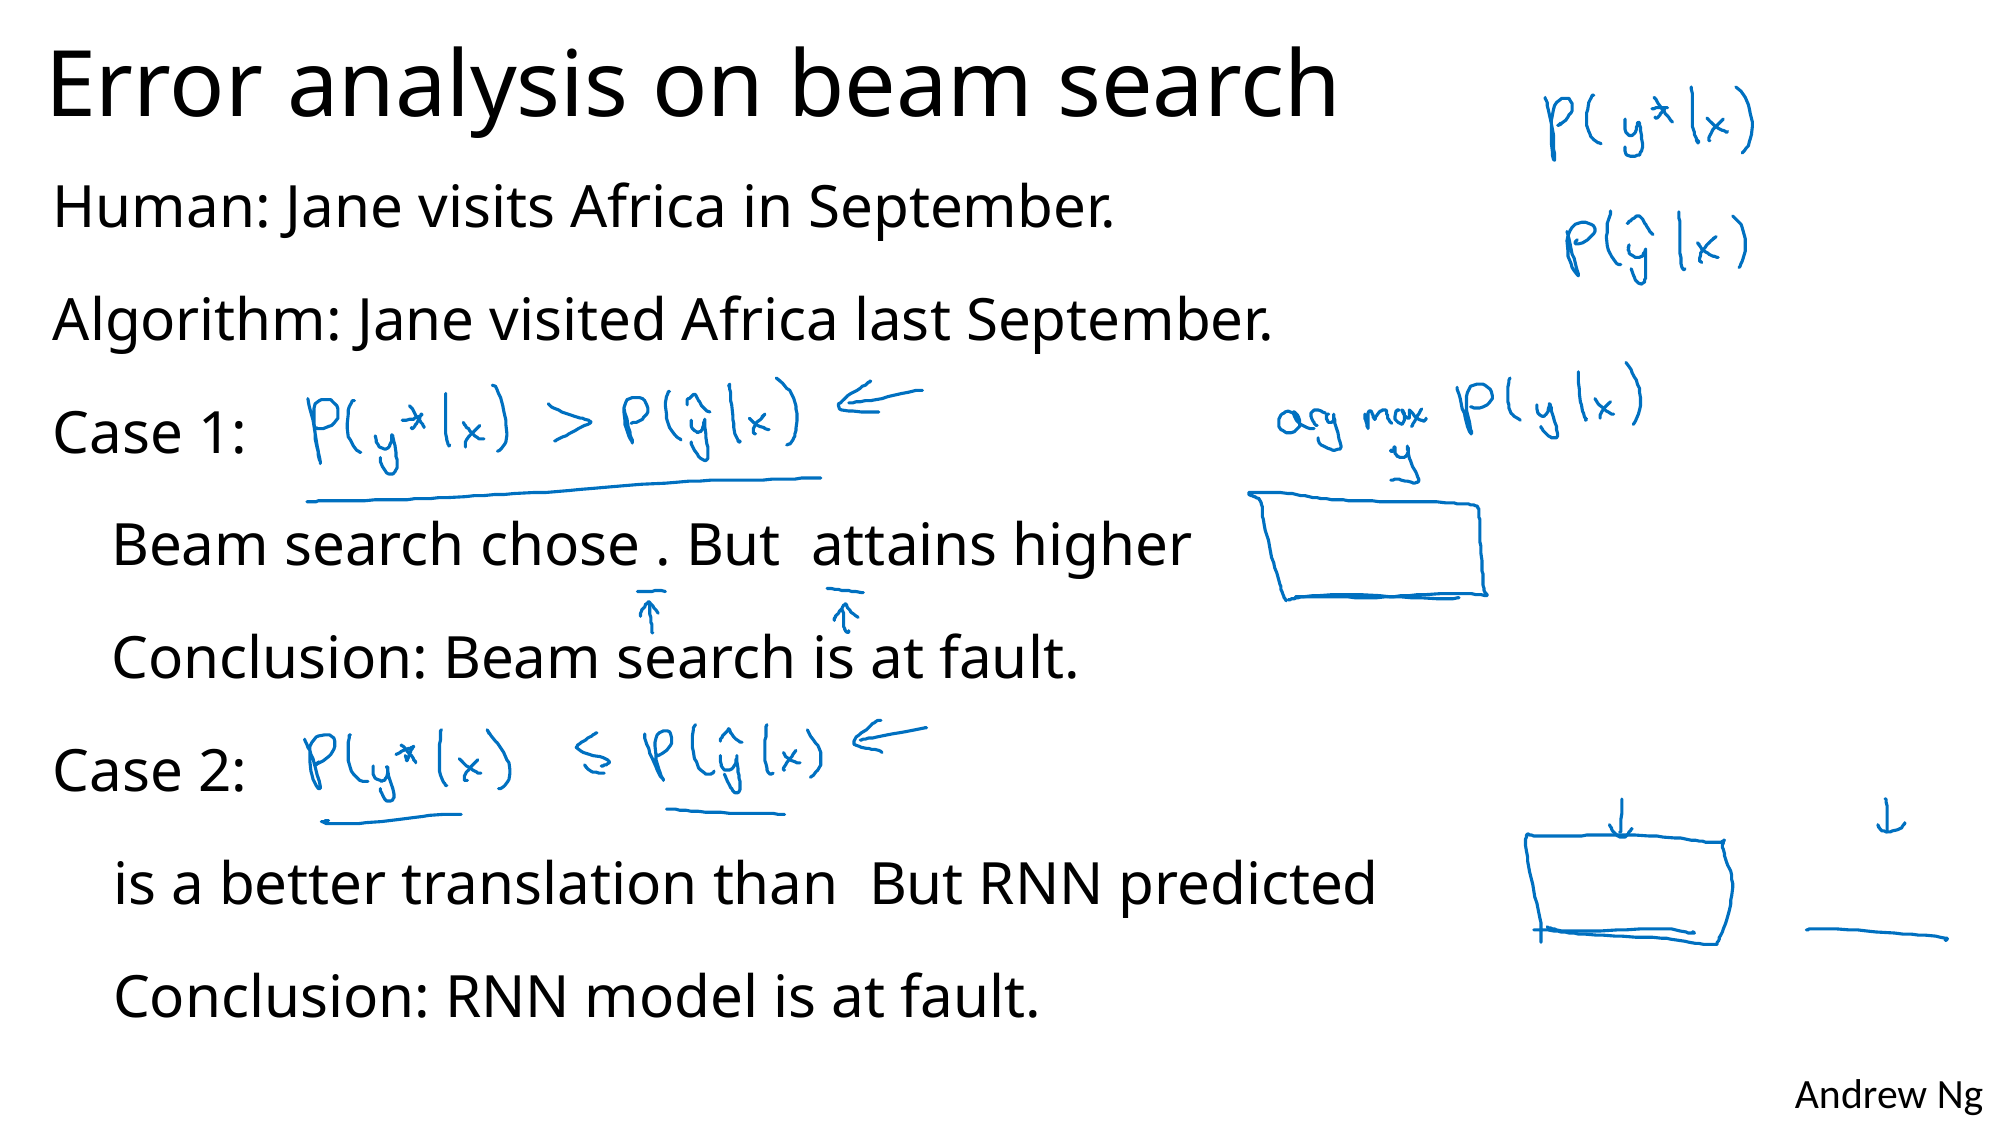

# Error analysis on beam search
Human: Jane visits Africa in September.
Algorithm: Jane visited Africa last September.
Case 1:
Beam search chose . But attains higher
Conclusion: Beam search is at fault.
Case 2:
is a better translation than But RNN predicted
Conclusion: RNN model is at fault.